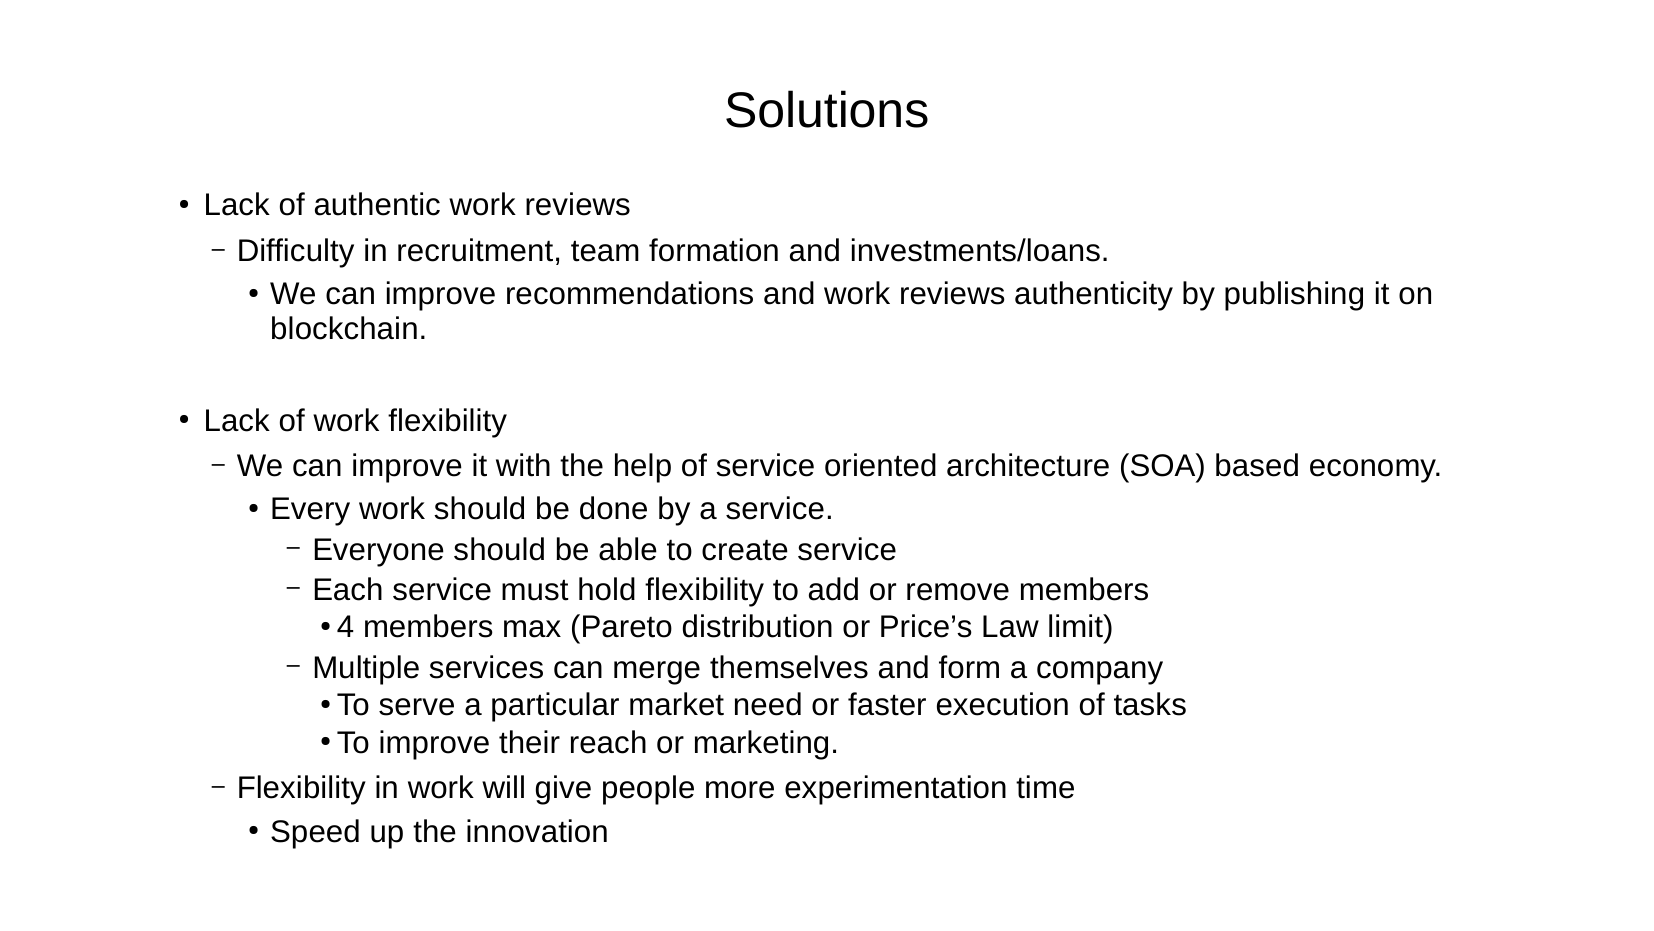

# Solutions
Lack of authentic work reviews
Difficulty in recruitment, team formation and investments/loans.
We can improve recommendations and work reviews authenticity by publishing it on blockchain.
Lack of work flexibility
We can improve it with the help of service oriented architecture (SOA) based economy.
Every work should be done by a service.
 Everyone should be able to create service
 Each service must hold flexibility to add or remove members
4 members max (Pareto distribution or Price’s Law limit)
 Multiple services can merge themselves and form a company
To serve a particular market need or faster execution of tasks
To improve their reach or marketing.
Flexibility in work will give people more experimentation time
Speed up the innovation